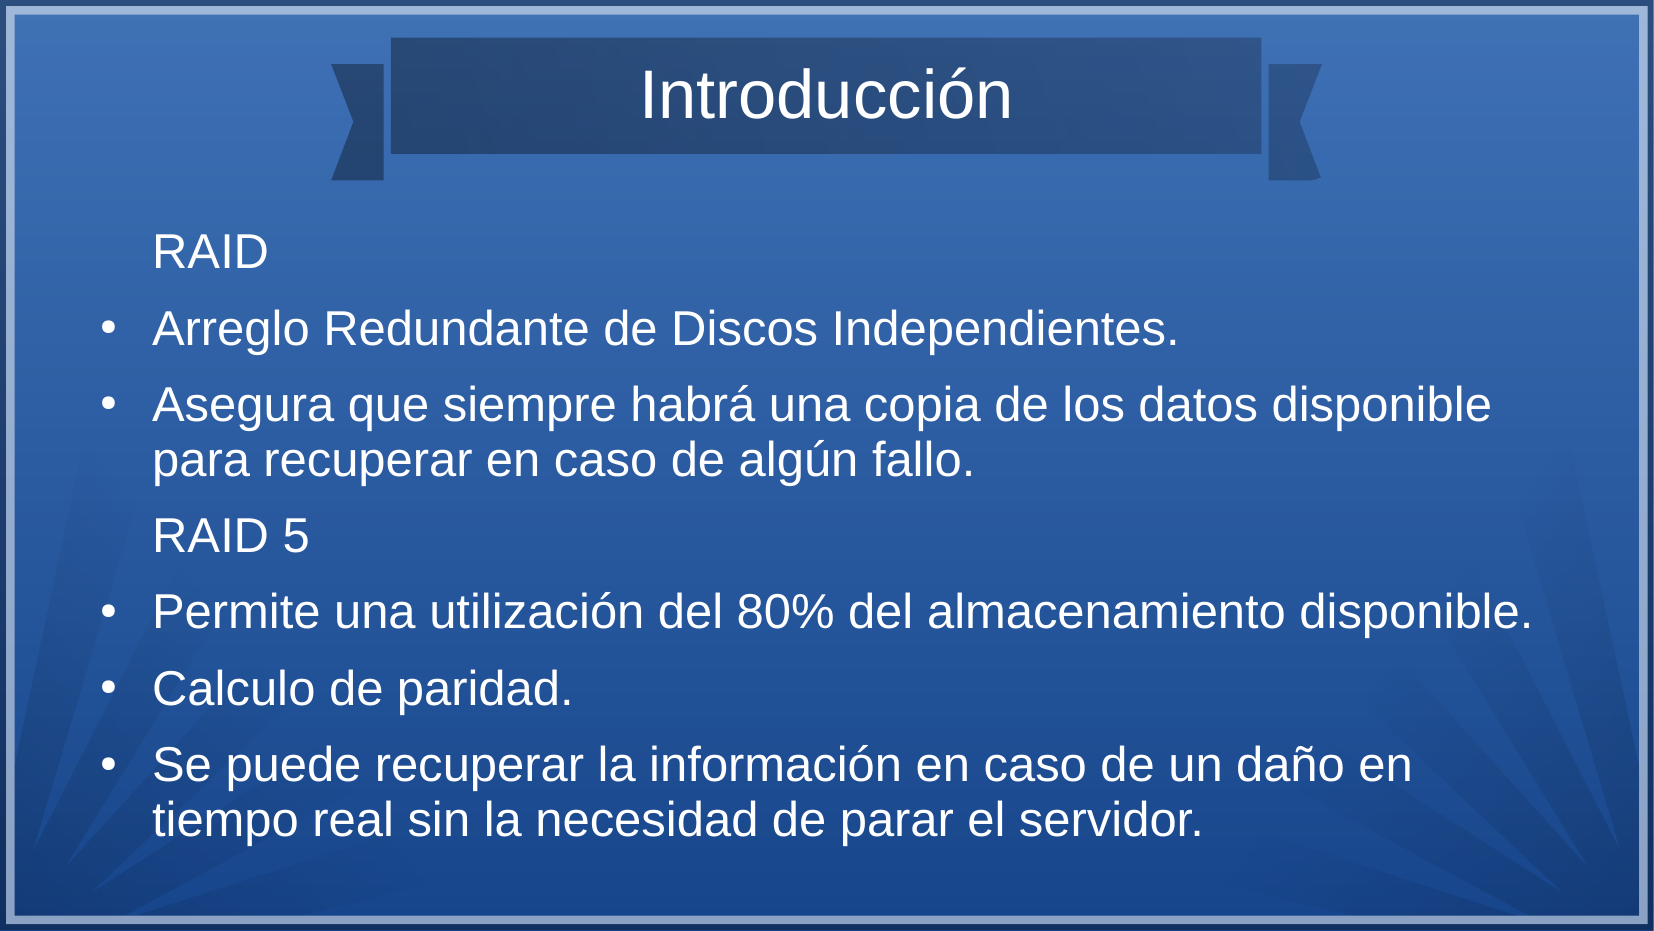

# Introducción
RAID
Arreglo Redundante de Discos Independientes.
Asegura que siempre habrá una copia de los datos disponible para recuperar en caso de algún fallo.
RAID 5
Permite una utilización del 80% del almacenamiento disponible.
Calculo de paridad.
Se puede recuperar la información en caso de un daño en tiempo real sin la necesidad de parar el servidor.